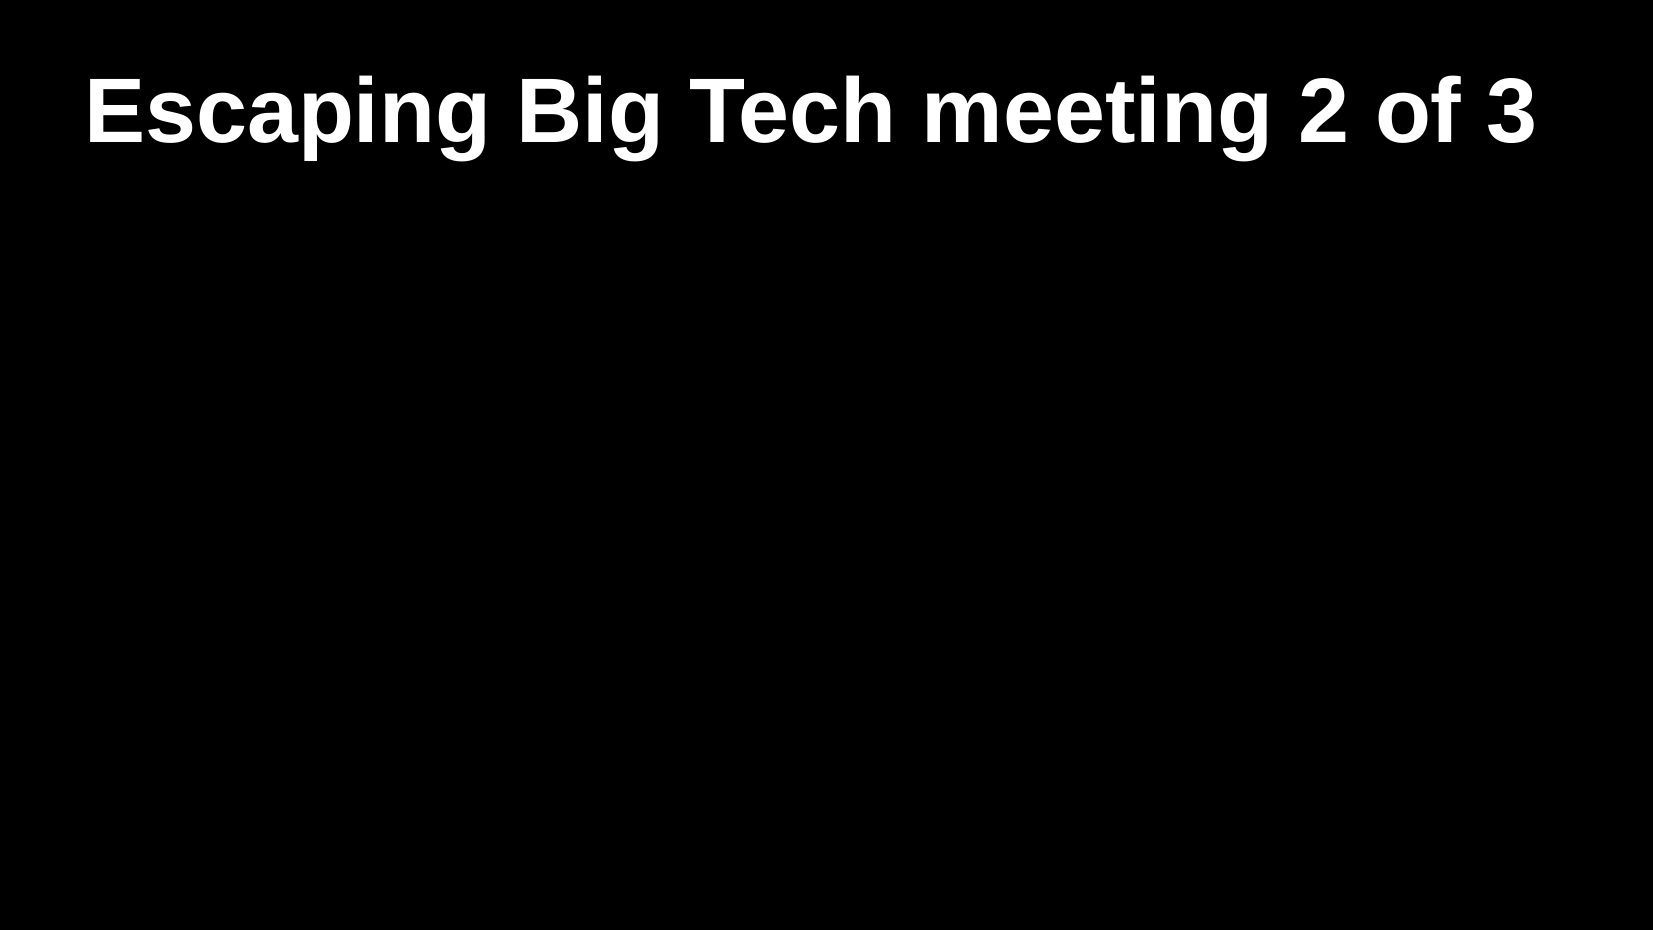

# Escaping Big Tech meeting 2 of 3